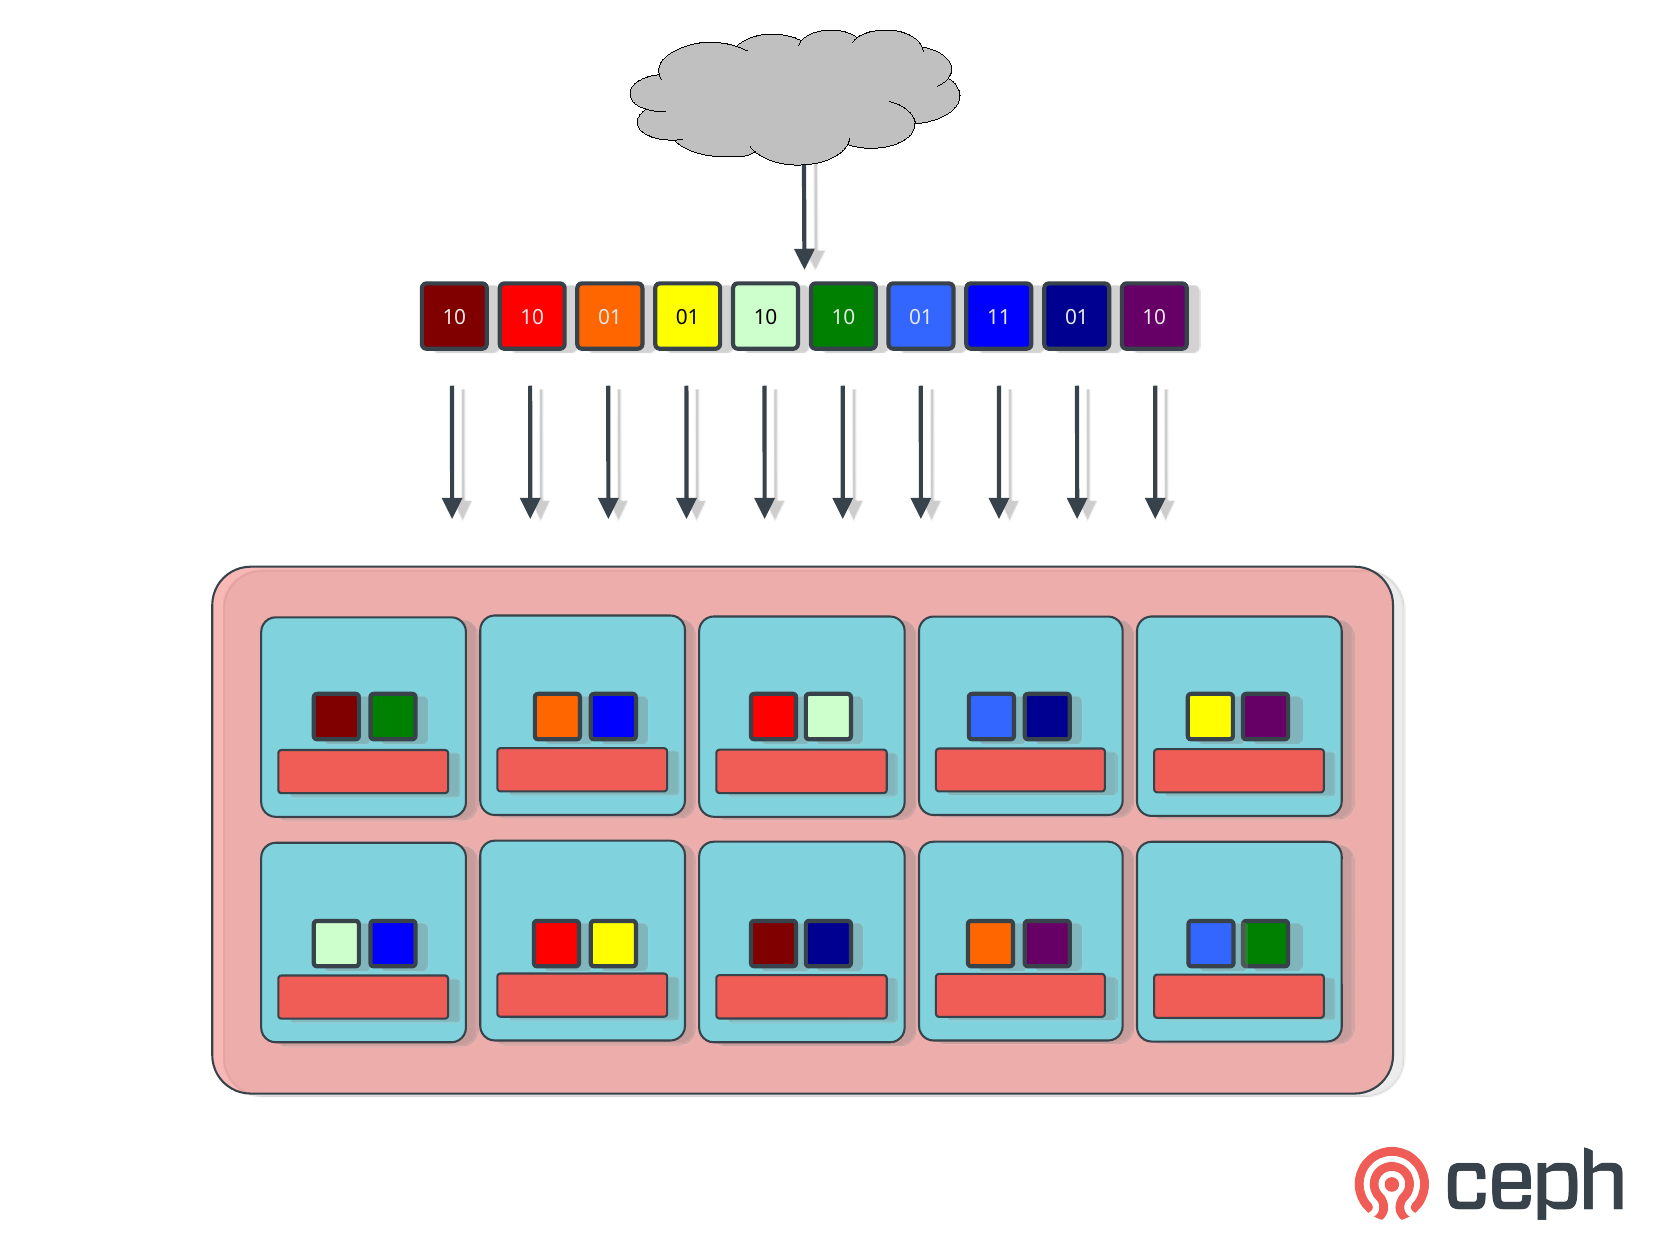

10
10
01
01
10
10
01
11
01
10